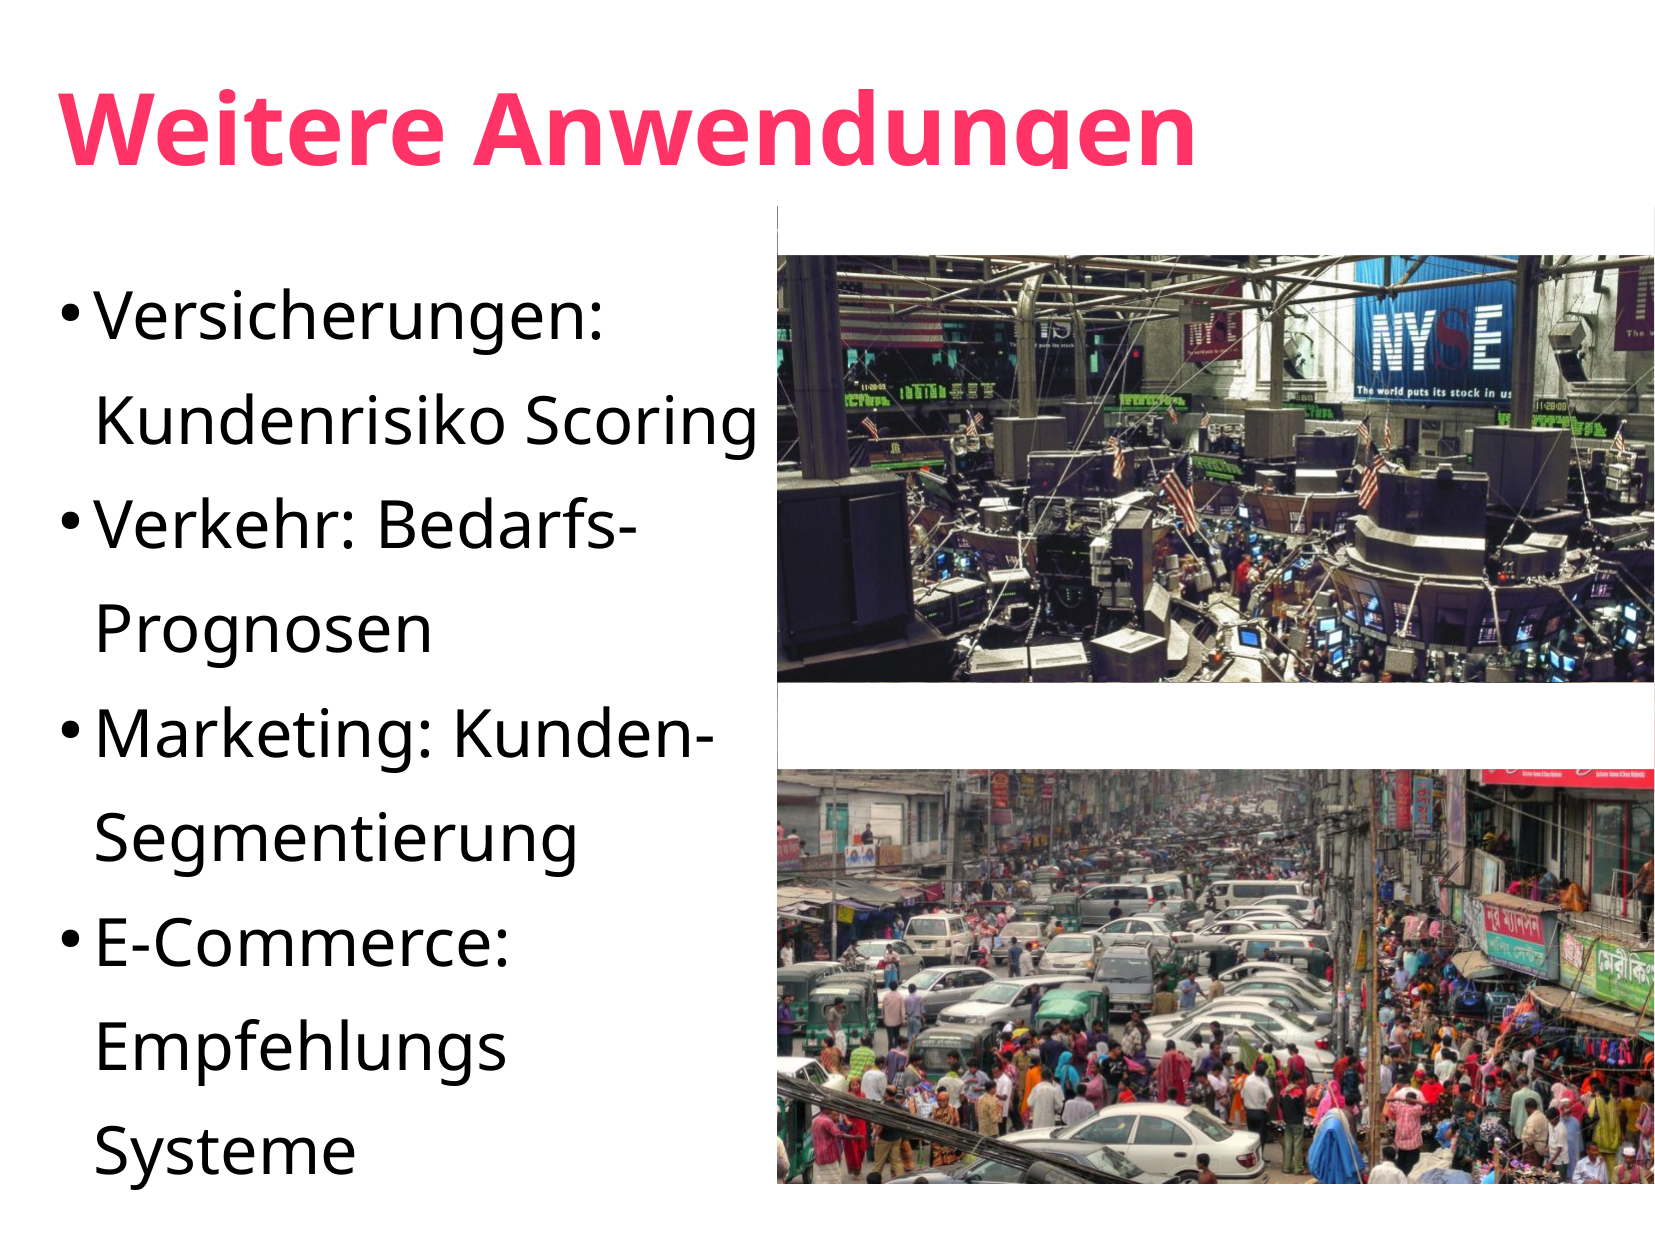

Weitere Anwendungen
Versicherungen: Kundenrisiko Scoring
Verkehr: Bedarfs-Prognosen
Marketing: Kunden-Segmentierung
E-Commerce: Empfehlungs Systeme